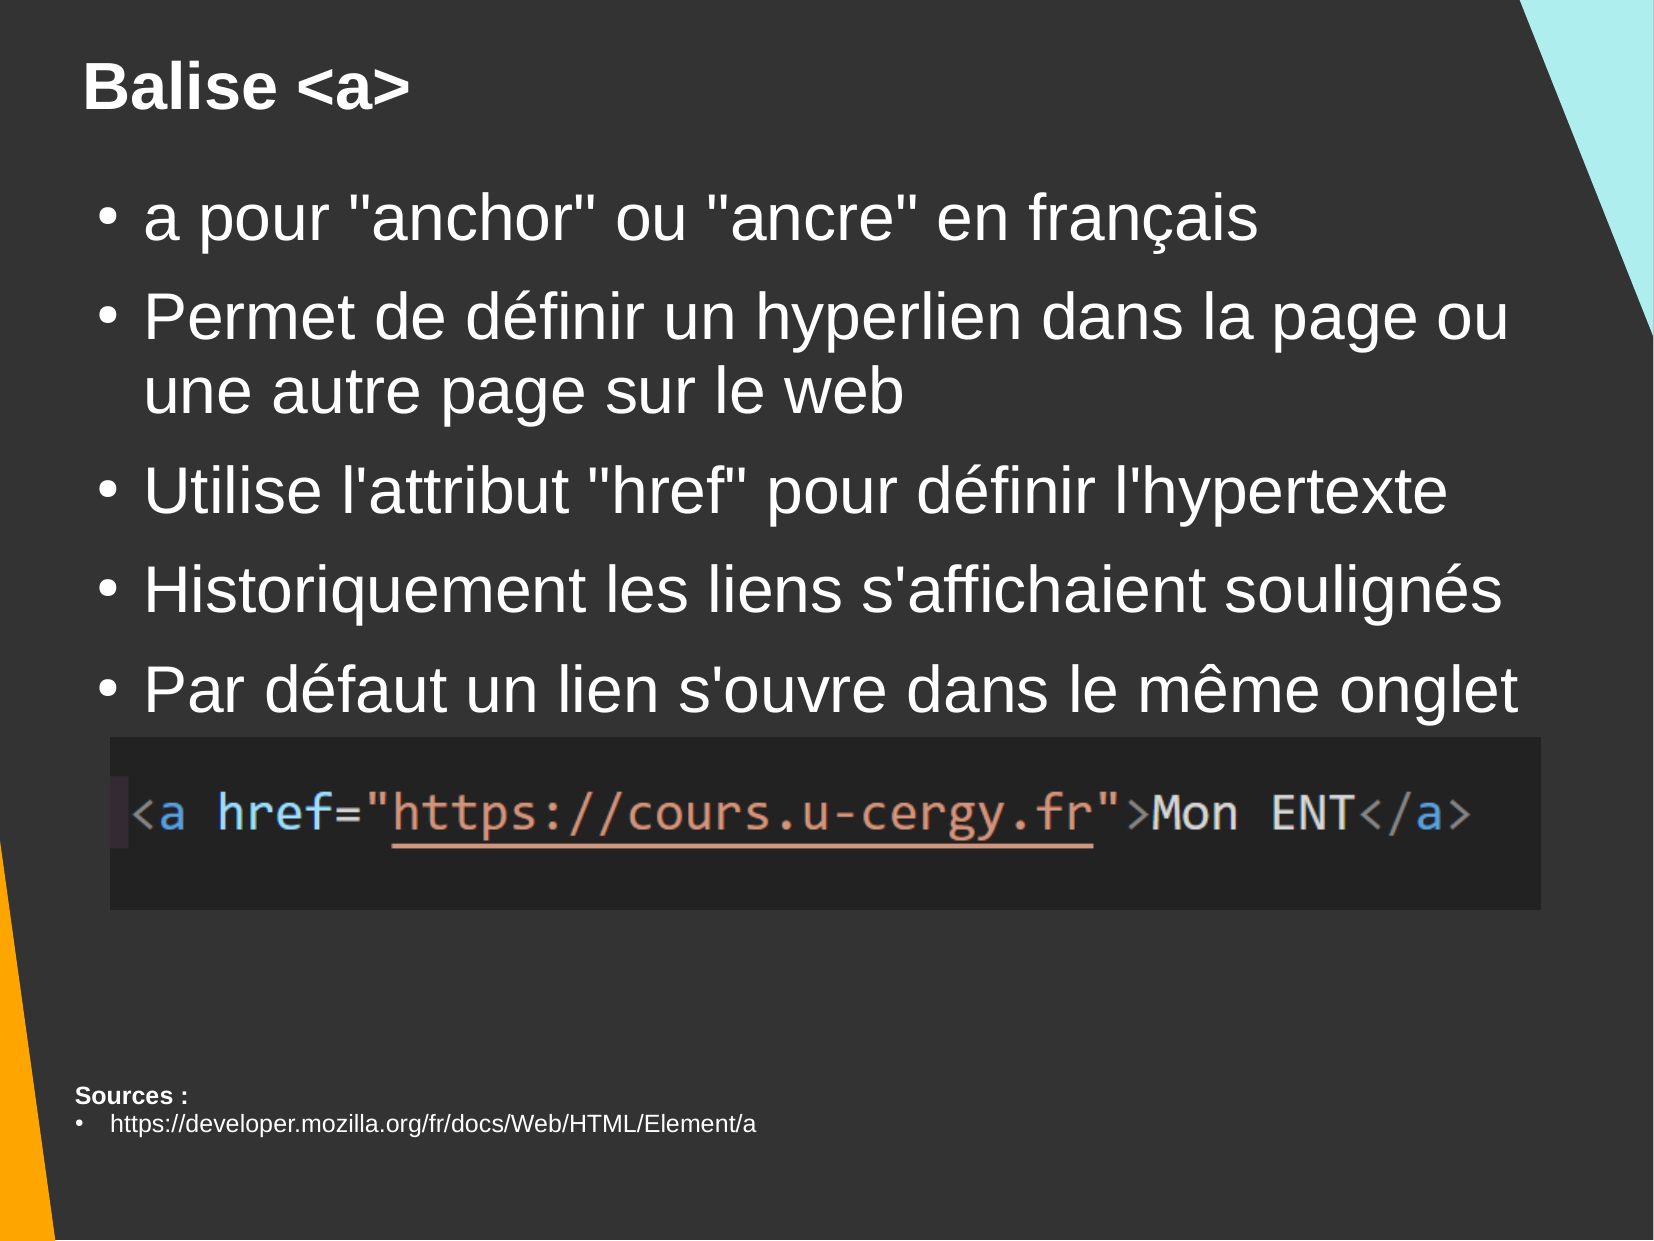

# Balise <a>
a pour "anchor" ou "ancre" en français
Permet de définir un hyperlien dans la page ou une autre page sur le web
Utilise l'attribut "href" pour définir l'hypertexte
Historiquement les liens s'affichaient soulignés
Par défaut un lien s'ouvre dans le même onglet
Sources :
https://developer.mozilla.org/fr/docs/Web/HTML/Element/a